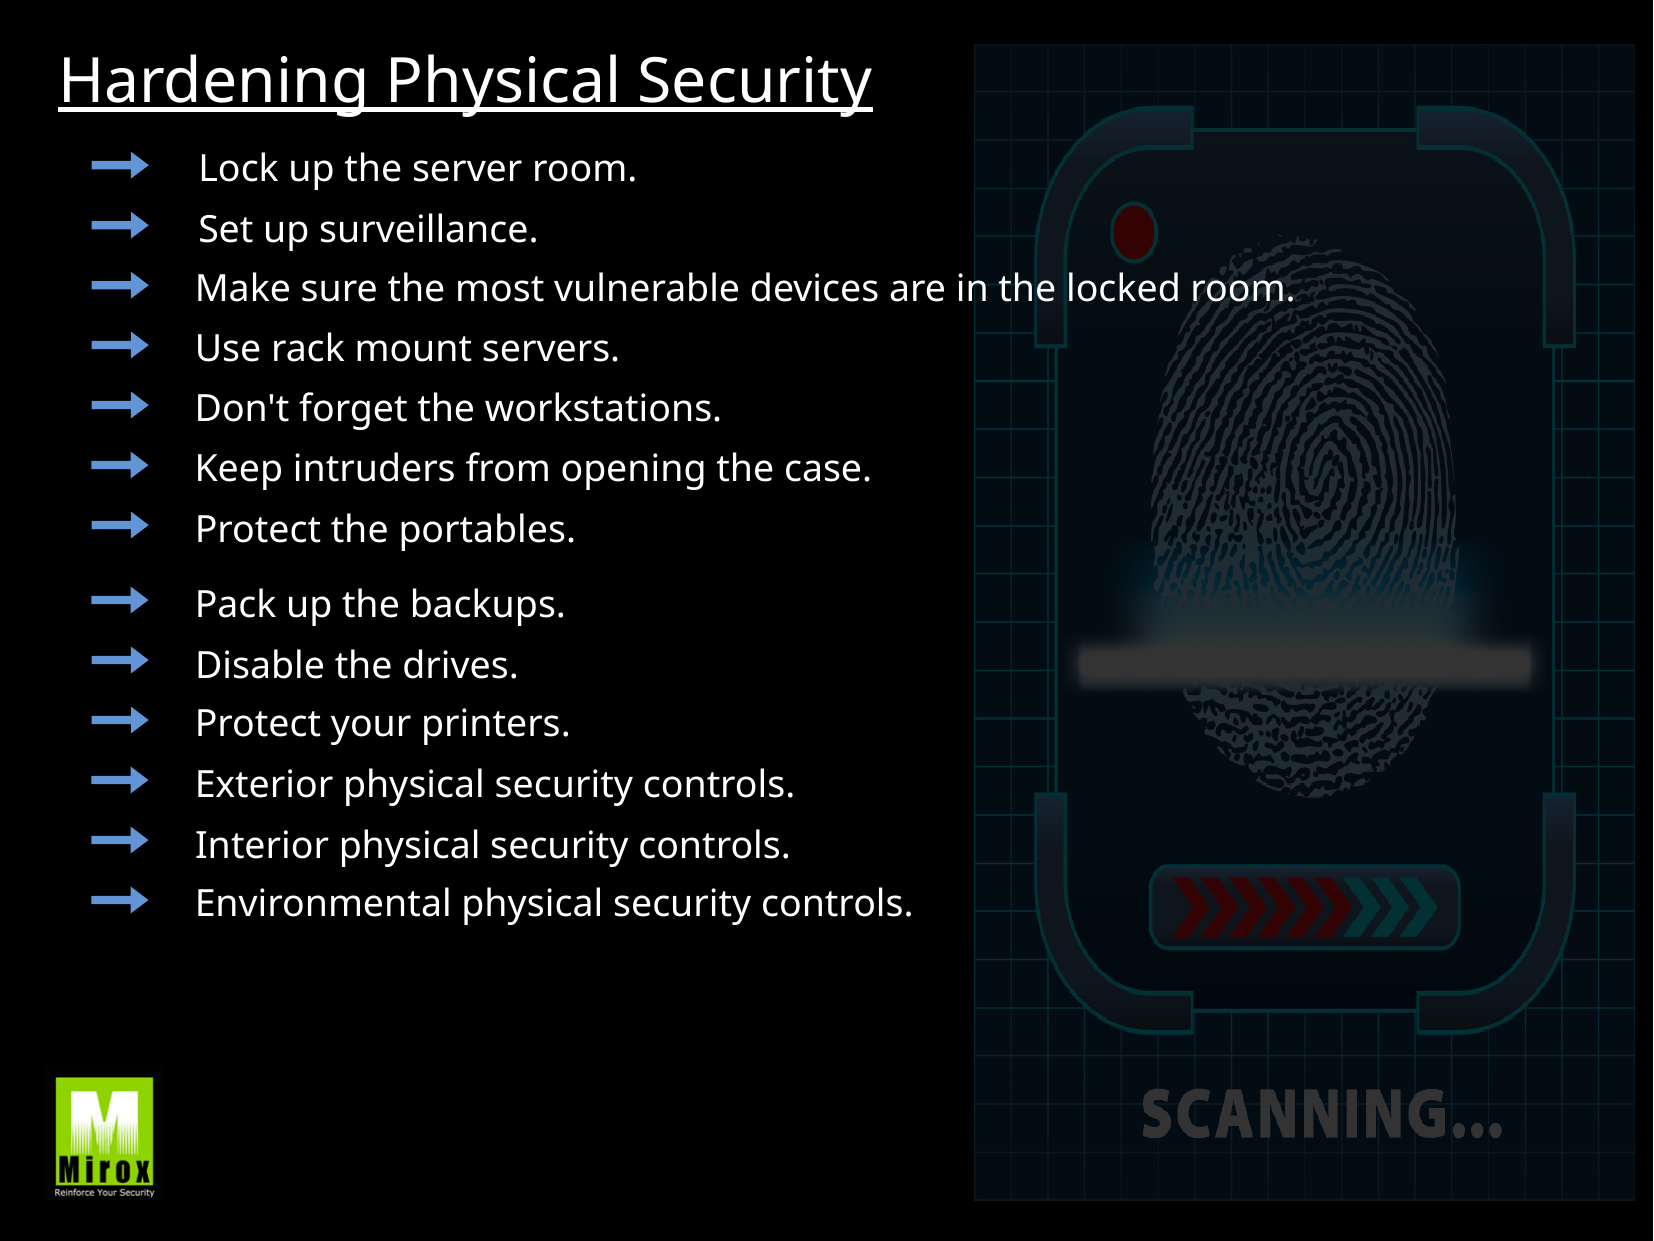

Hardening Physical Security
Lock up the server room.
Set up surveillance.
Make sure the most vulnerable devices are in the locked room.
Use rack mount servers.
Don't forget the workstations.
Keep intruders from opening the case.
Protect the portables.
Pack up the backups.
Disable the drives.
Protect your printers.
Exterior physical security controls.
Interior physical security controls.
Environmental physical security controls.